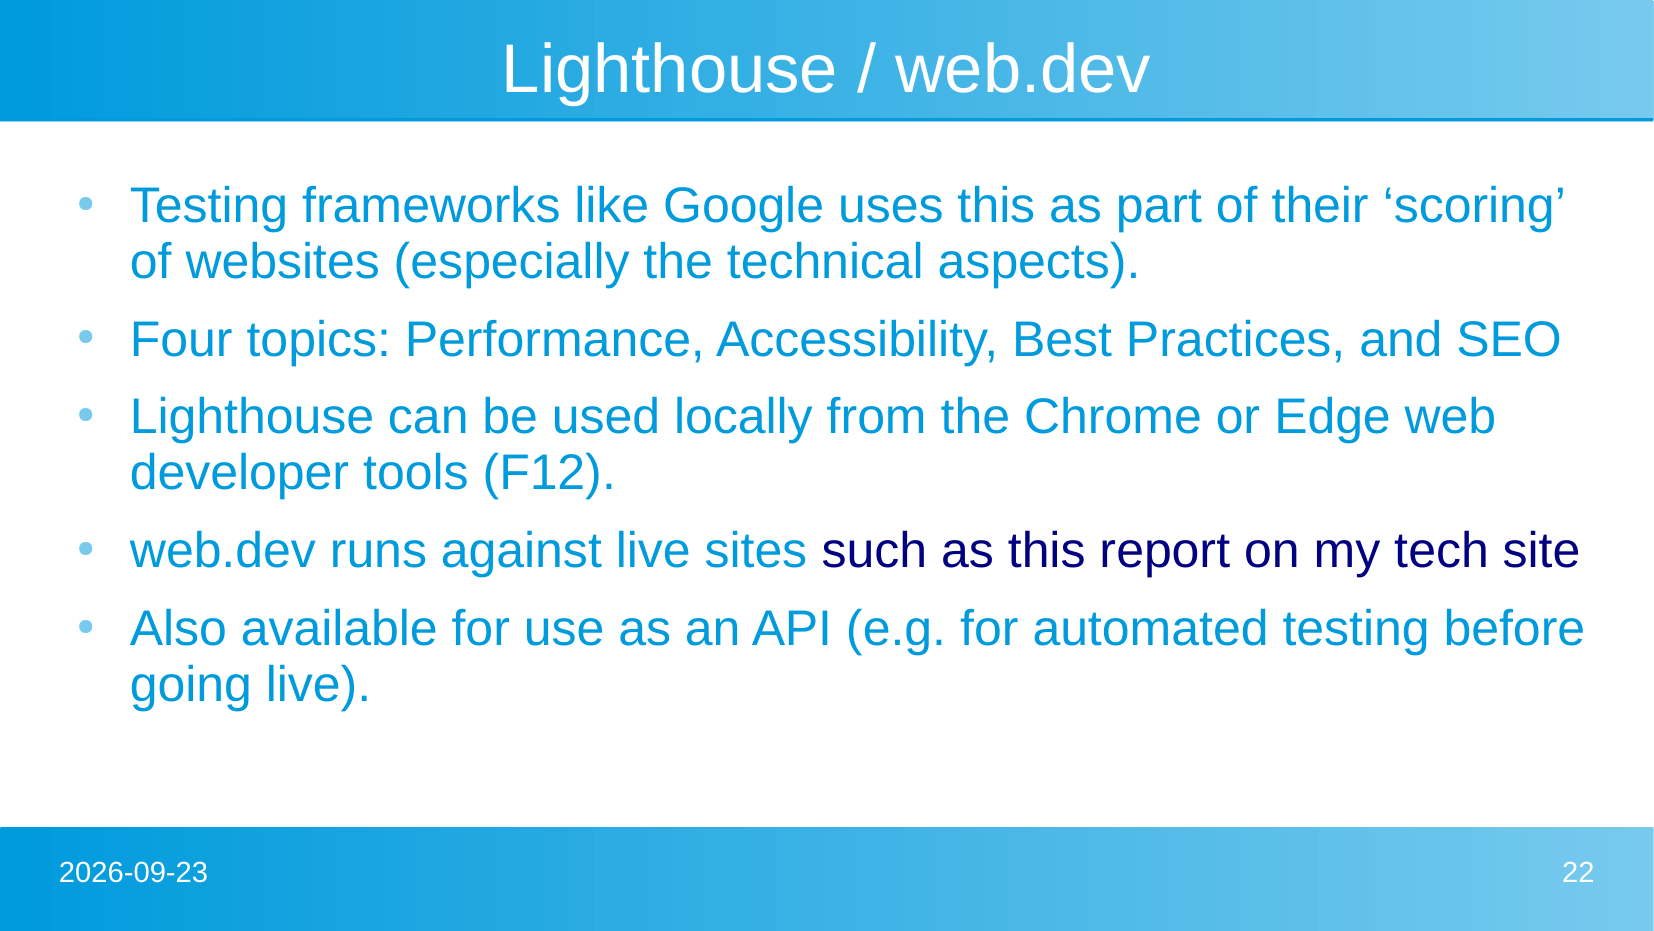

# Lighthouse / web.dev
Testing frameworks like Google uses this as part of their ‘scoring’ of websites (especially the technical aspects).
Four topics: Performance, Accessibility, Best Practices, and SEO
Lighthouse can be used locally from the Chrome or Edge web developer tools (F12).
web.dev runs against live sites such as this report on my tech site
Also available for use as an API (e.g. for automated testing before going live).
22